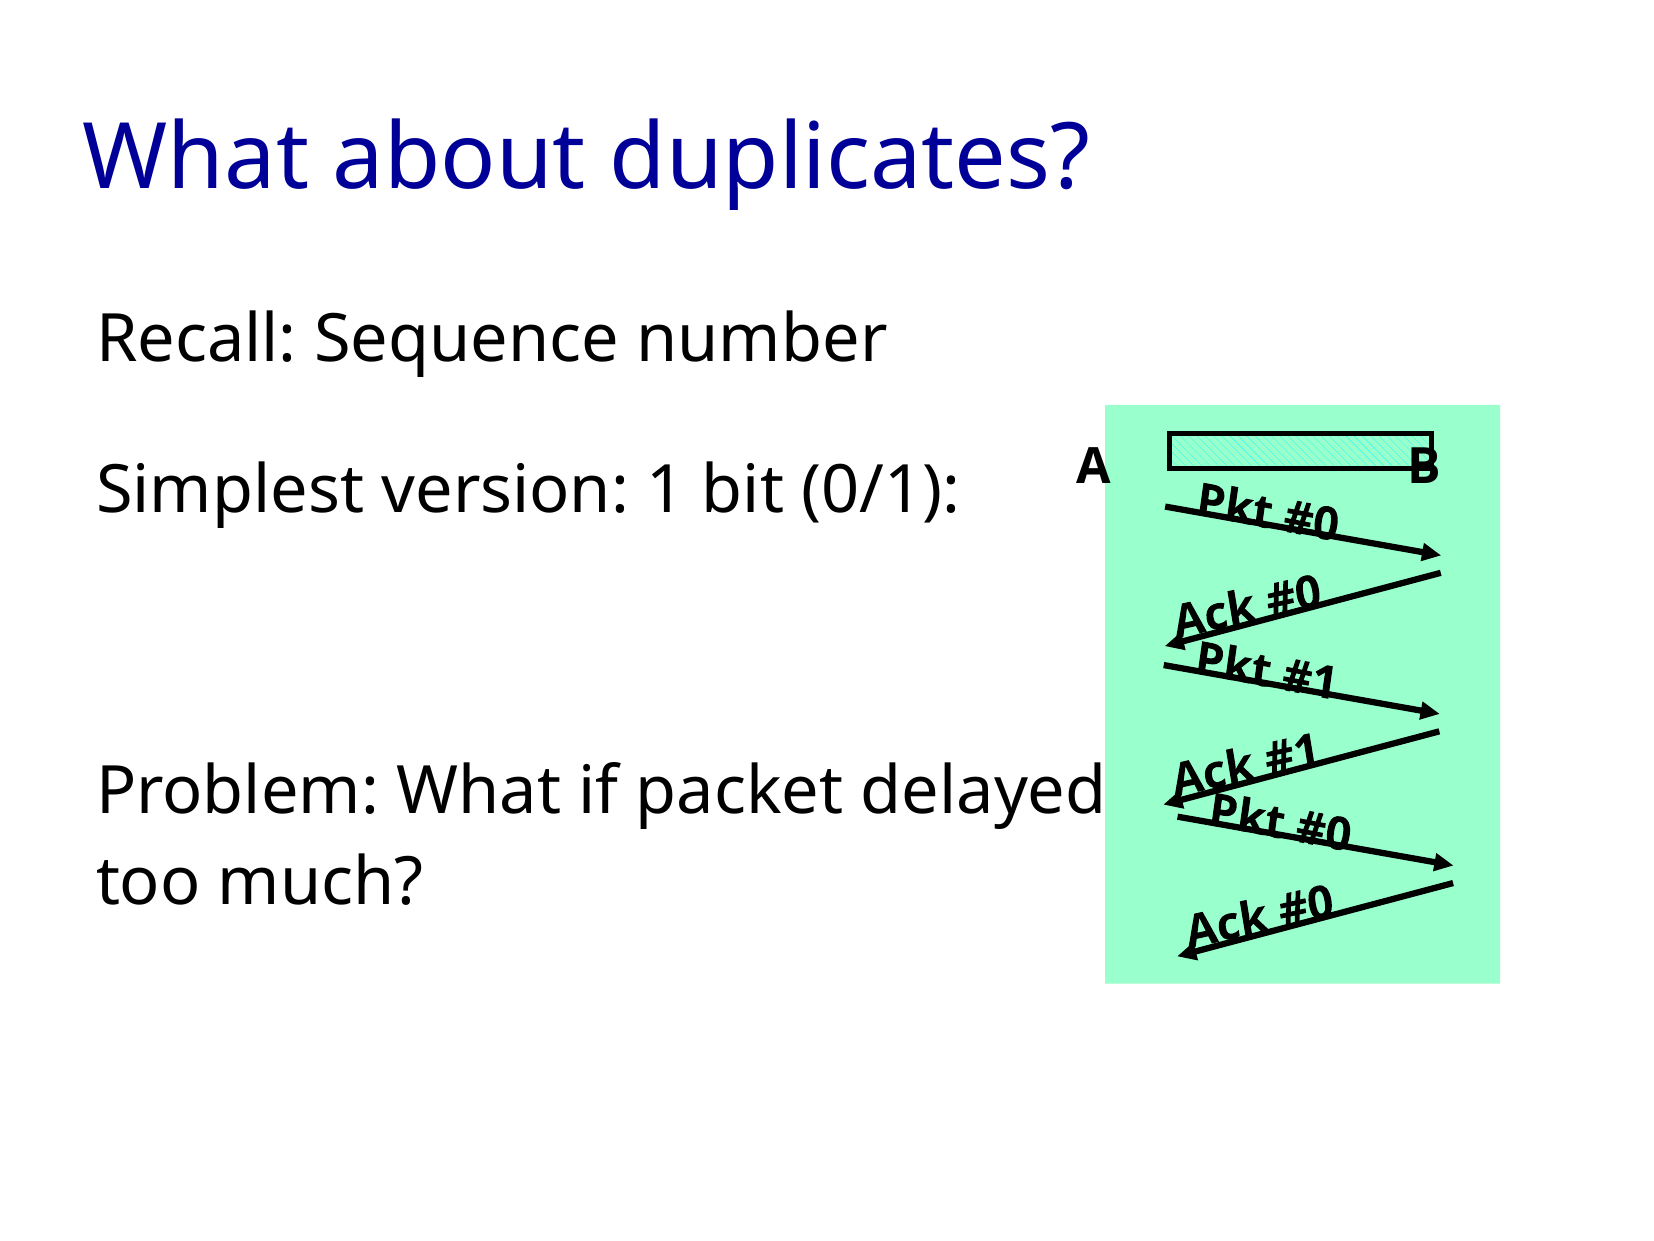

# What about duplicates?
Recall: Sequence number
Simplest version: 1 bit (0/1):
Problem: What if packet delayed
too much?
A
B
Pkt #0
Ack #0
Pkt #1
Ack #1
Pkt #0
Ack #0